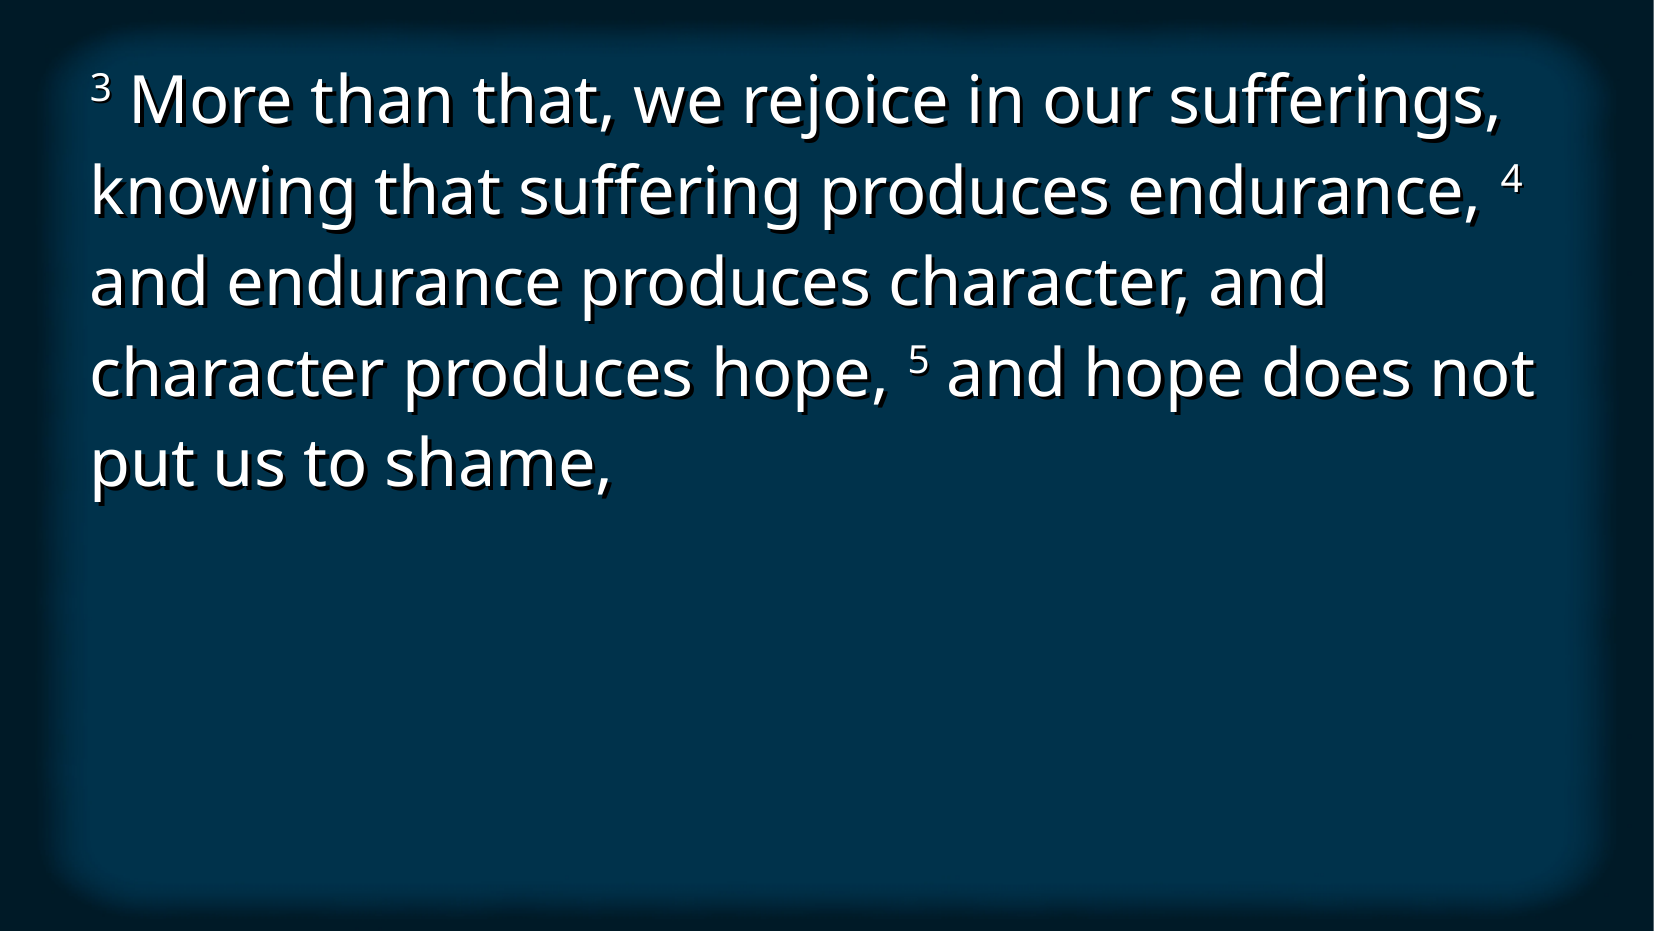

3 More than that, we rejoice in our sufferings, knowing that suffering produces endurance, 4 and endurance produces character, and character produces hope, 5 and hope does not put us to shame,